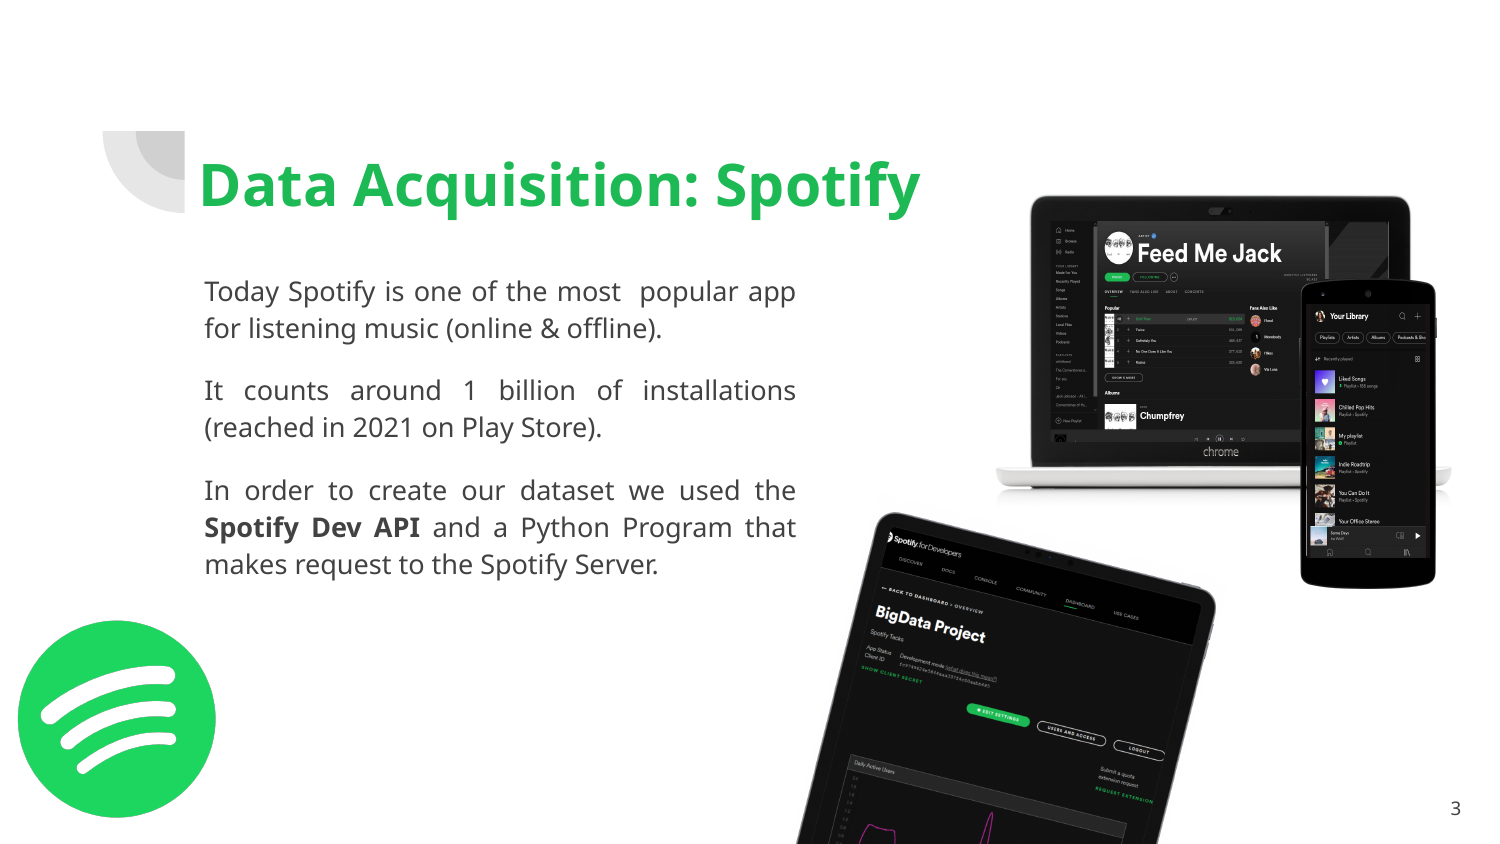

# Data Acquisition: Spotify
Today Spotify is one of the most popular app for listening music (online & offline).
It counts around 1 billion of installations (reached in 2021 on Play Store).
In order to create our dataset we used the Spotify Dev API and a Python Program that makes request to the Spotify Server.